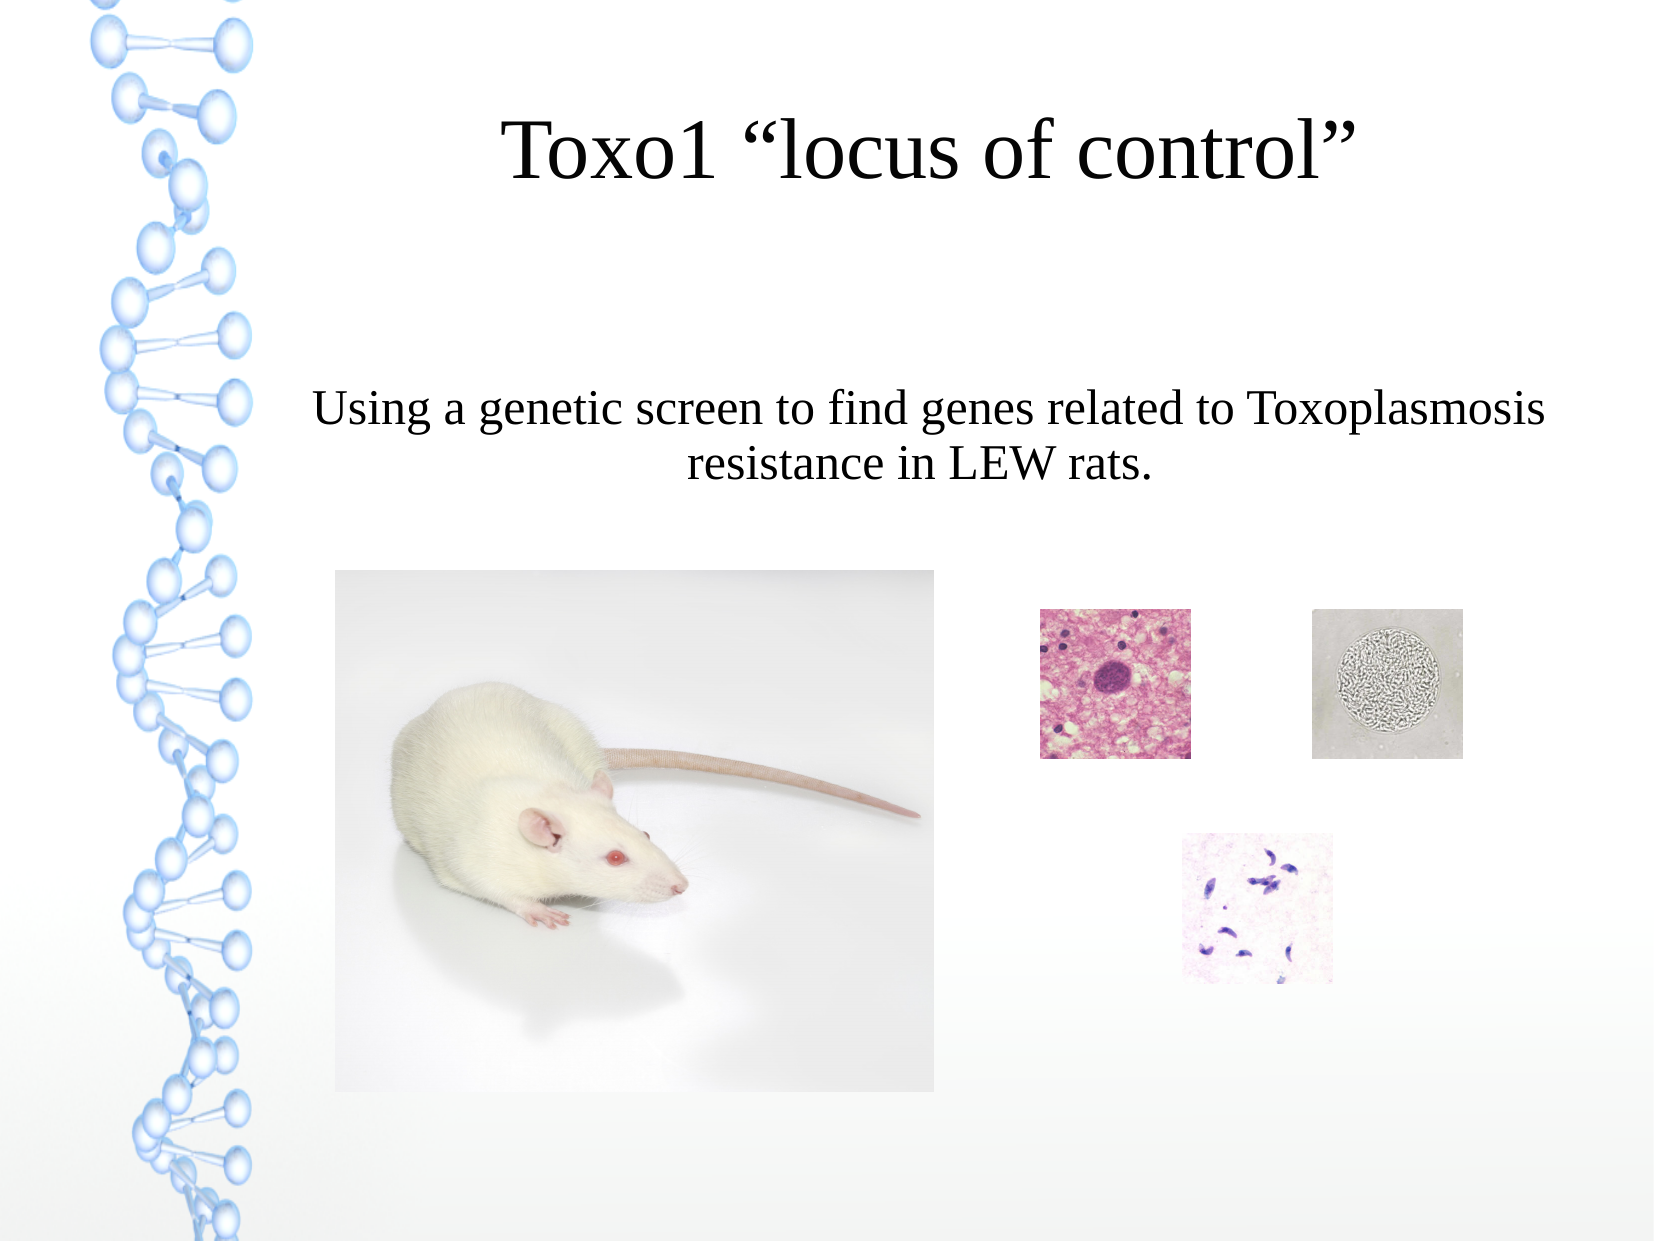

# Toxo1 “locus of control”
Using a genetic screen to find genes related to Toxoplasmosis resistance in LEW rats.